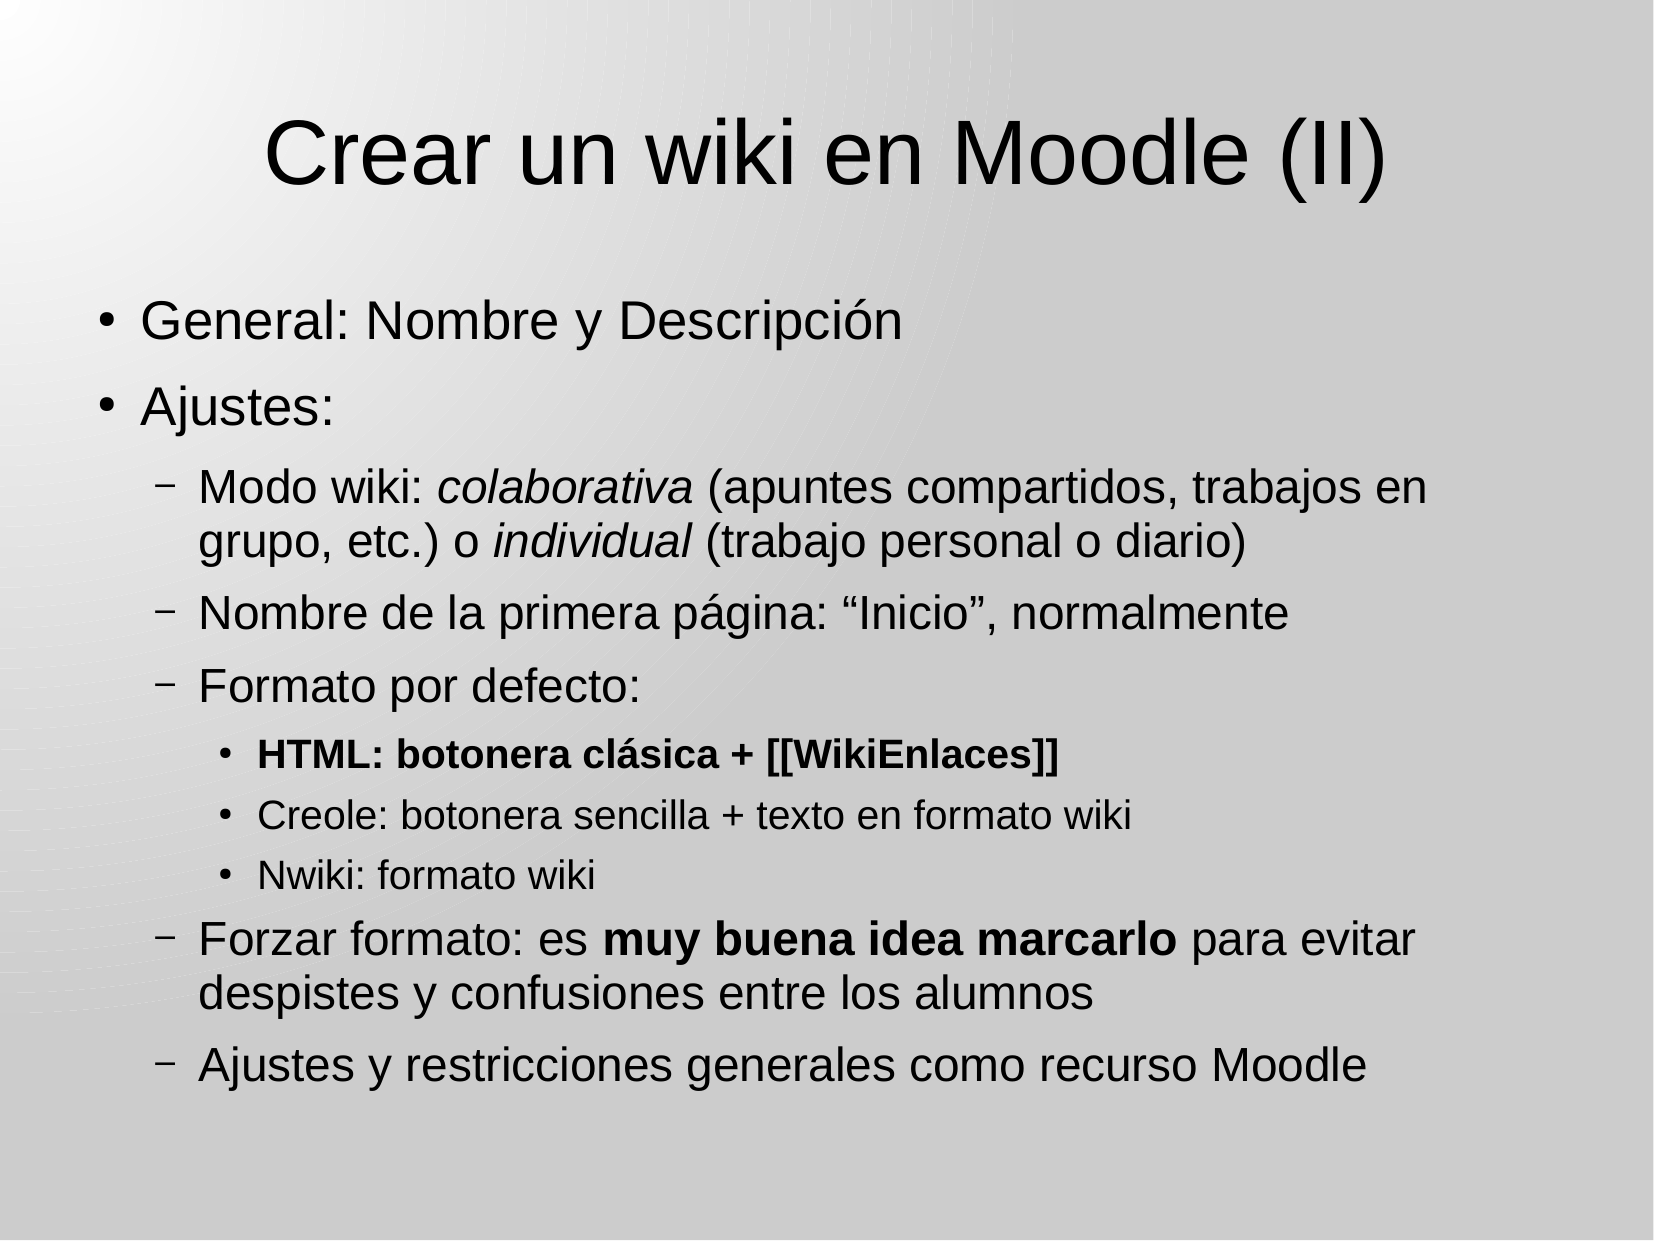

# Crear un wiki en Moodle (II)
General: Nombre y Descripción
Ajustes:
Modo wiki: colaborativa (apuntes compartidos, trabajos en grupo, etc.) o individual (trabajo personal o diario)
Nombre de la primera página: “Inicio”, normalmente
Formato por defecto:
HTML: botonera clásica + [[WikiEnlaces]]
Creole: botonera sencilla + texto en formato wiki
Nwiki: formato wiki
Forzar formato: es muy buena idea marcarlo para evitar despistes y confusiones entre los alumnos
Ajustes y restricciones generales como recurso Moodle